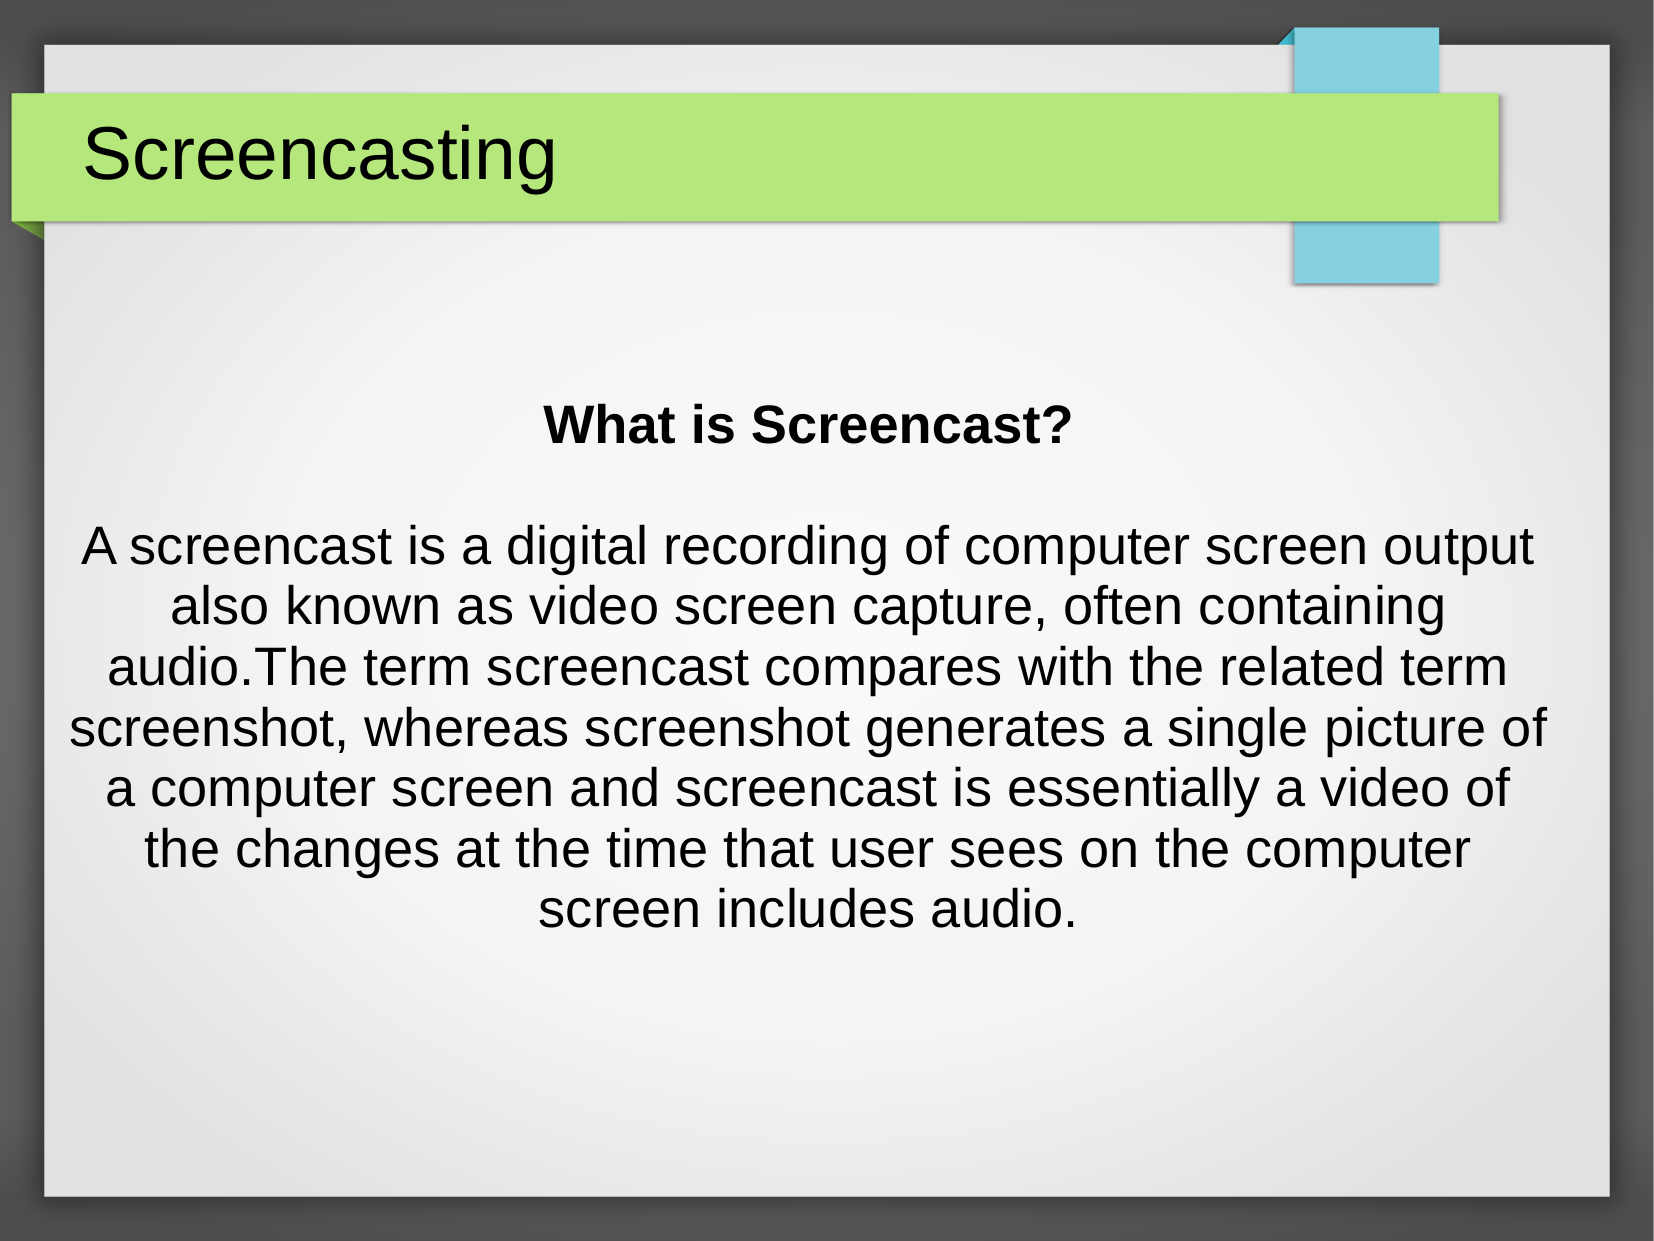

# Screencasting
What is Screencast?
A screencast is a digital recording of computer screen output also known as video screen capture, often containing audio.The term screencast compares with the related term screenshot, whereas screenshot generates a single picture of a computer screen and screencast is essentially a video of the changes at the time that user sees on the computer screen includes audio.